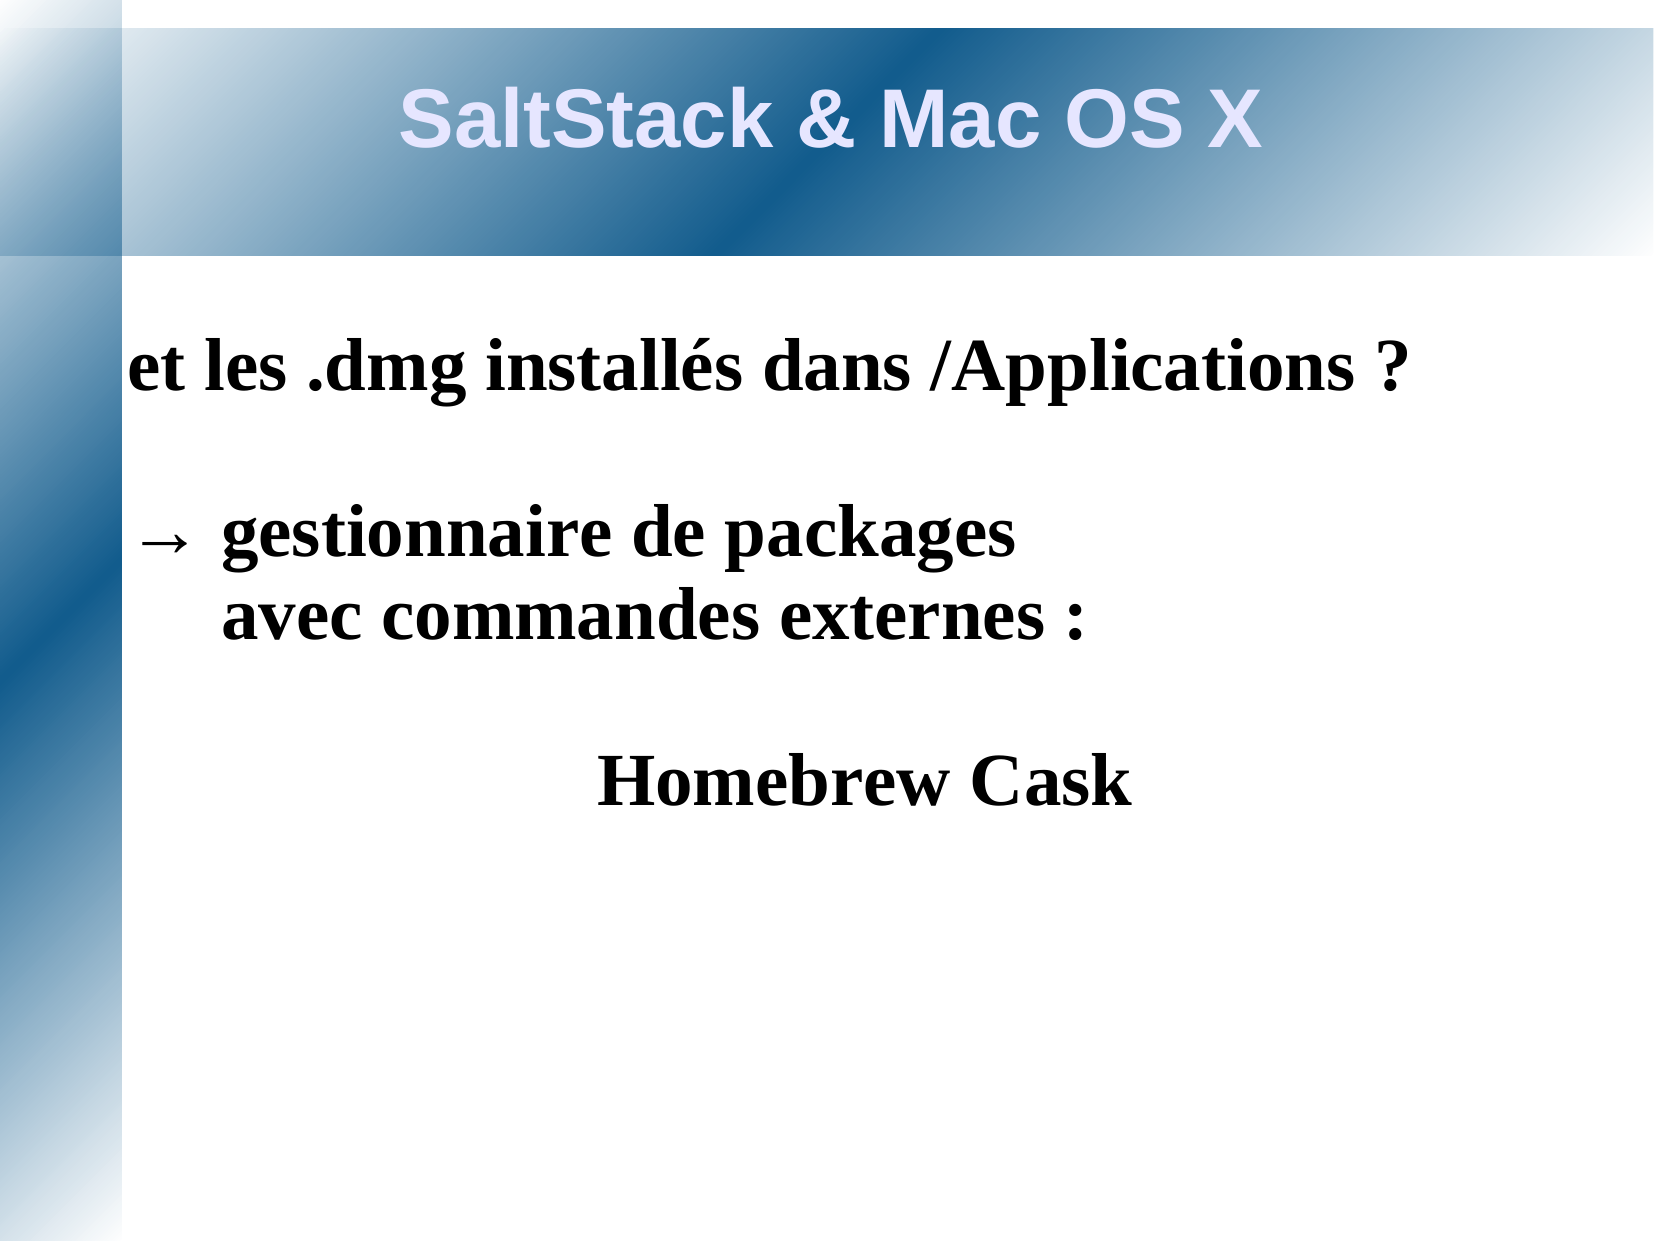

# SaltStack & Mac OS X
et les .dmg installés dans /Applications ?
→ gestionnaire de packages
  avec commandes externes :
Homebrew Cask